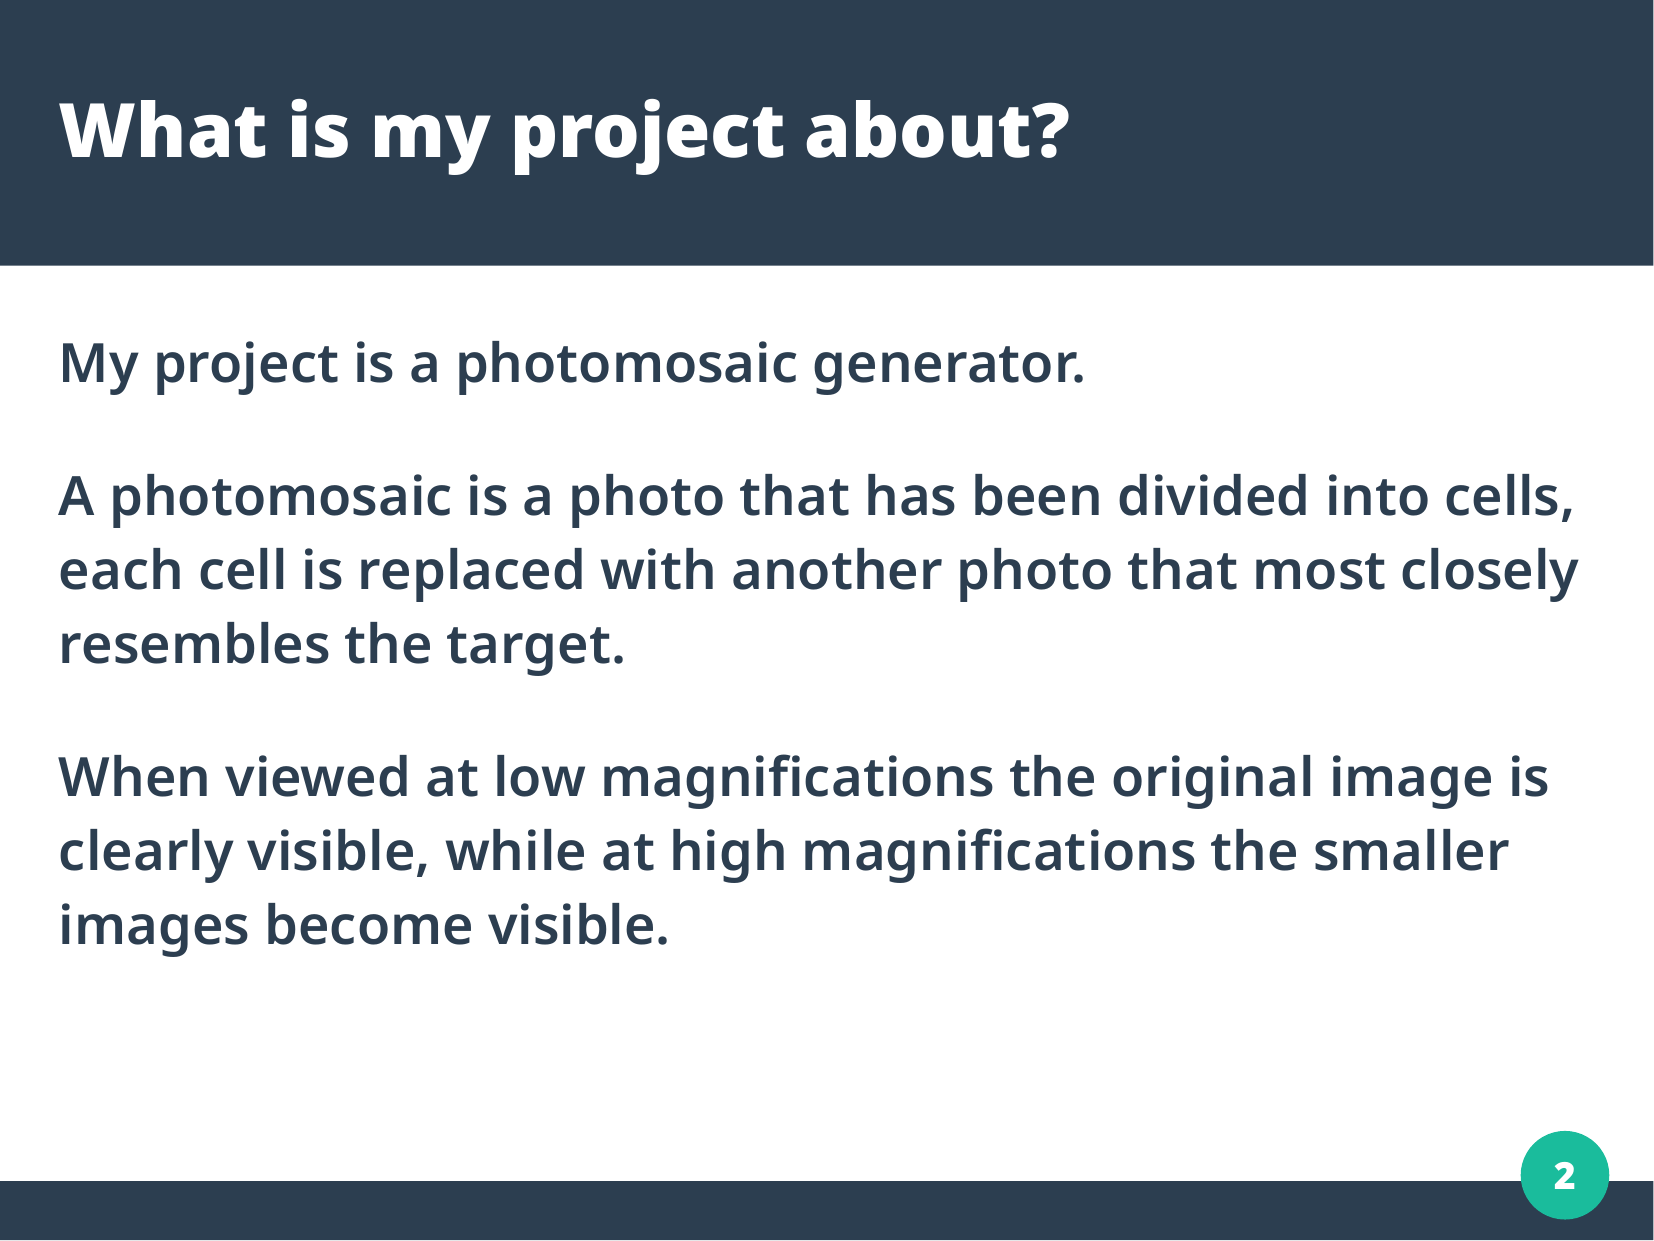

# What is my project about?
My project is a photomosaic generator.
A photomosaic is a photo that has been divided into cells, each cell is replaced with another photo that most closely resembles the target.
When viewed at low magnifications the original image is clearly visible, while at high magnifications the smaller images become visible.
2